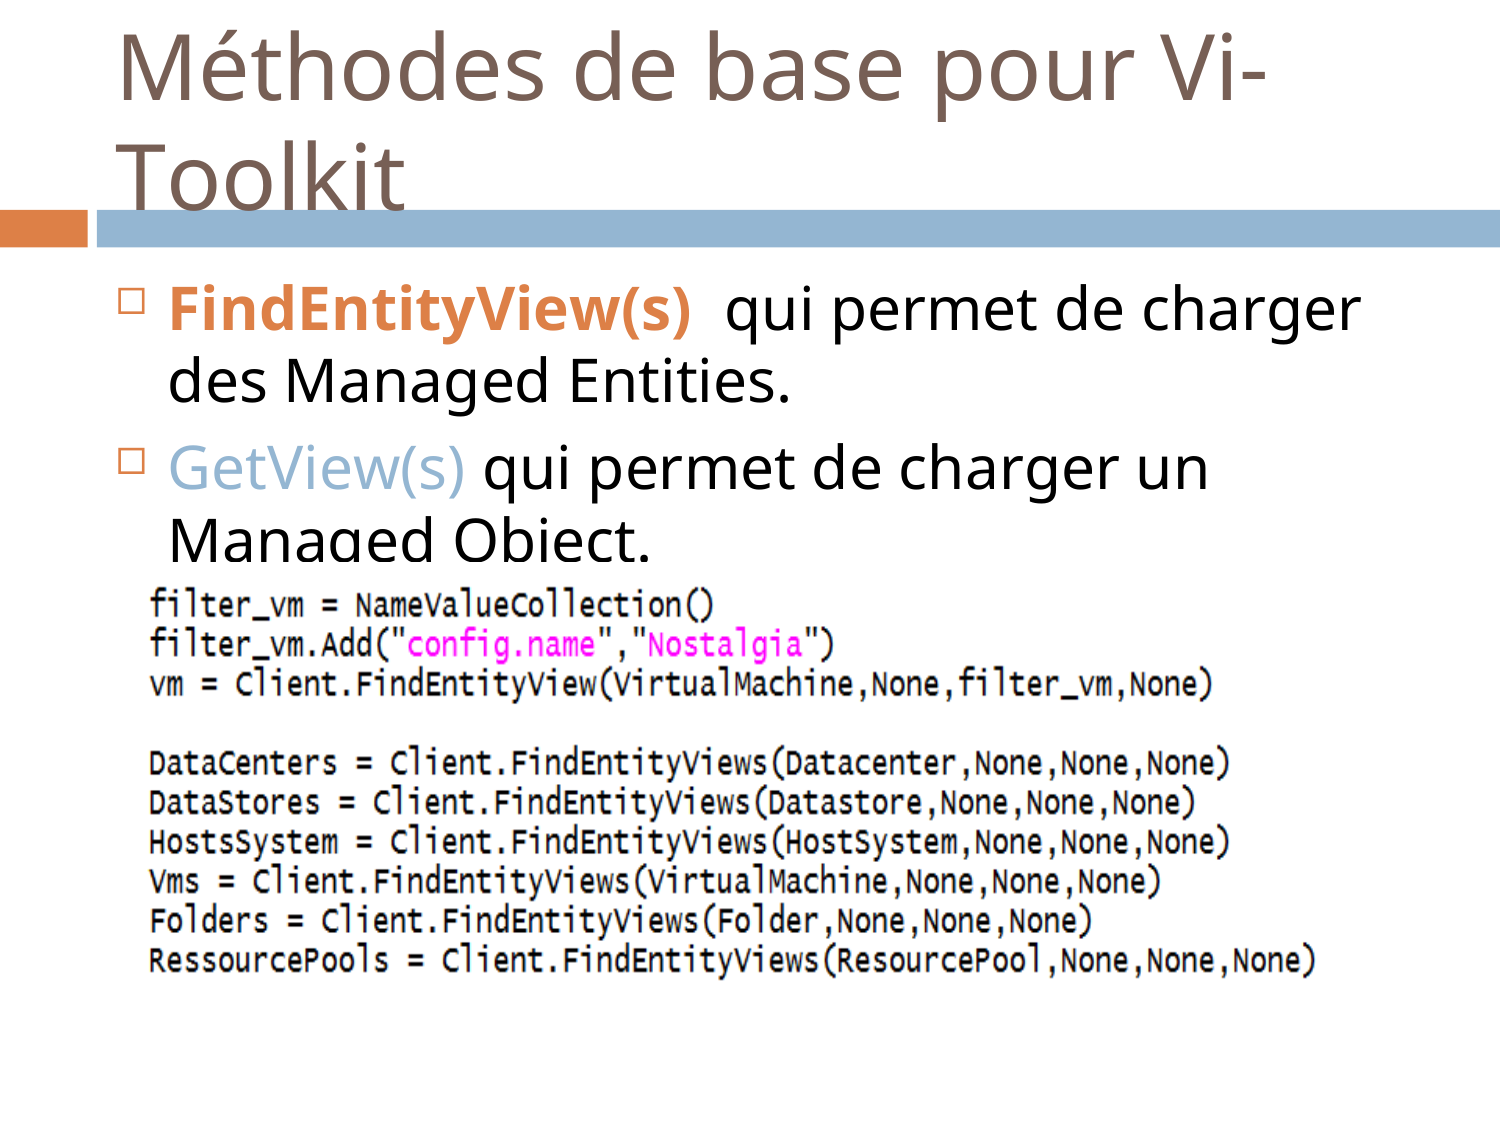

# Méthodes de base pour Vi-Toolkit
FindEntityView(s) qui permet de charger des Managed Entities.
GetView(s) qui permet de charger un Managed Object.